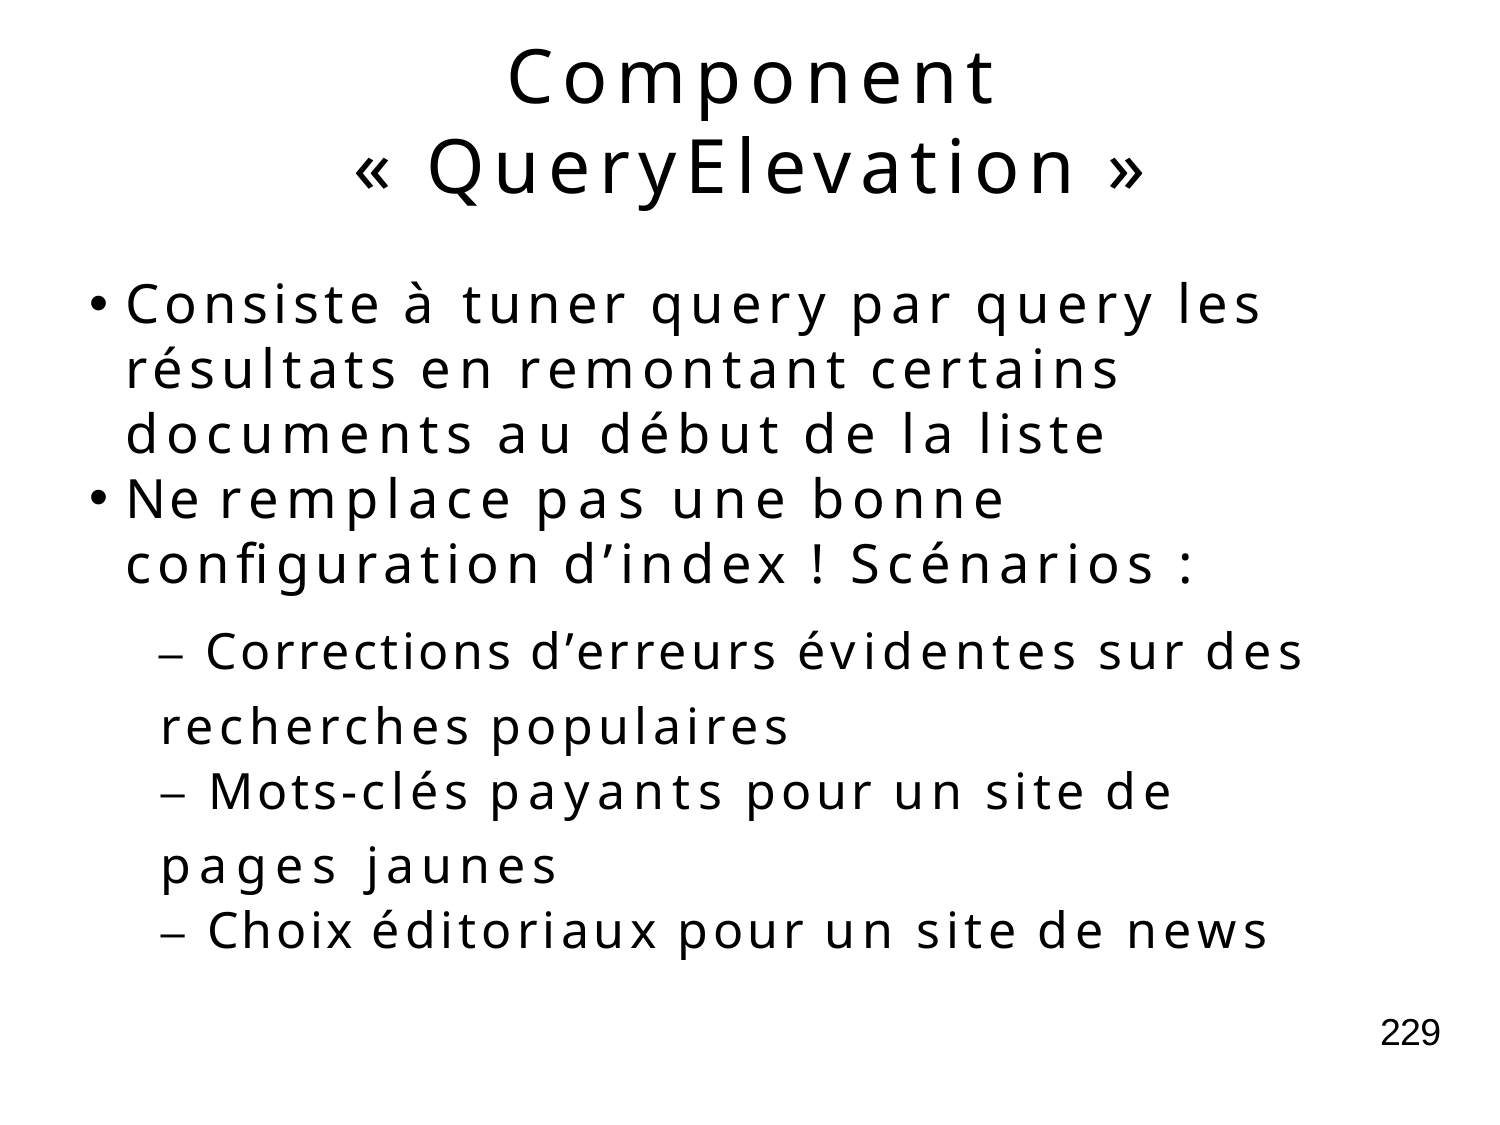

# Component
« QueryElevation »
Consiste à tuner query par query les 	résultats en remontant certains 	documents au début de la liste
Ne remplace pas une bonne 	configuration d’index ! Scénarios :
– Corrections d’erreurs évidentes sur des
recherches populaires
– Mots-clés payants pour un site de pages jaunes
– Choix éditoriaux pour un site de news
229